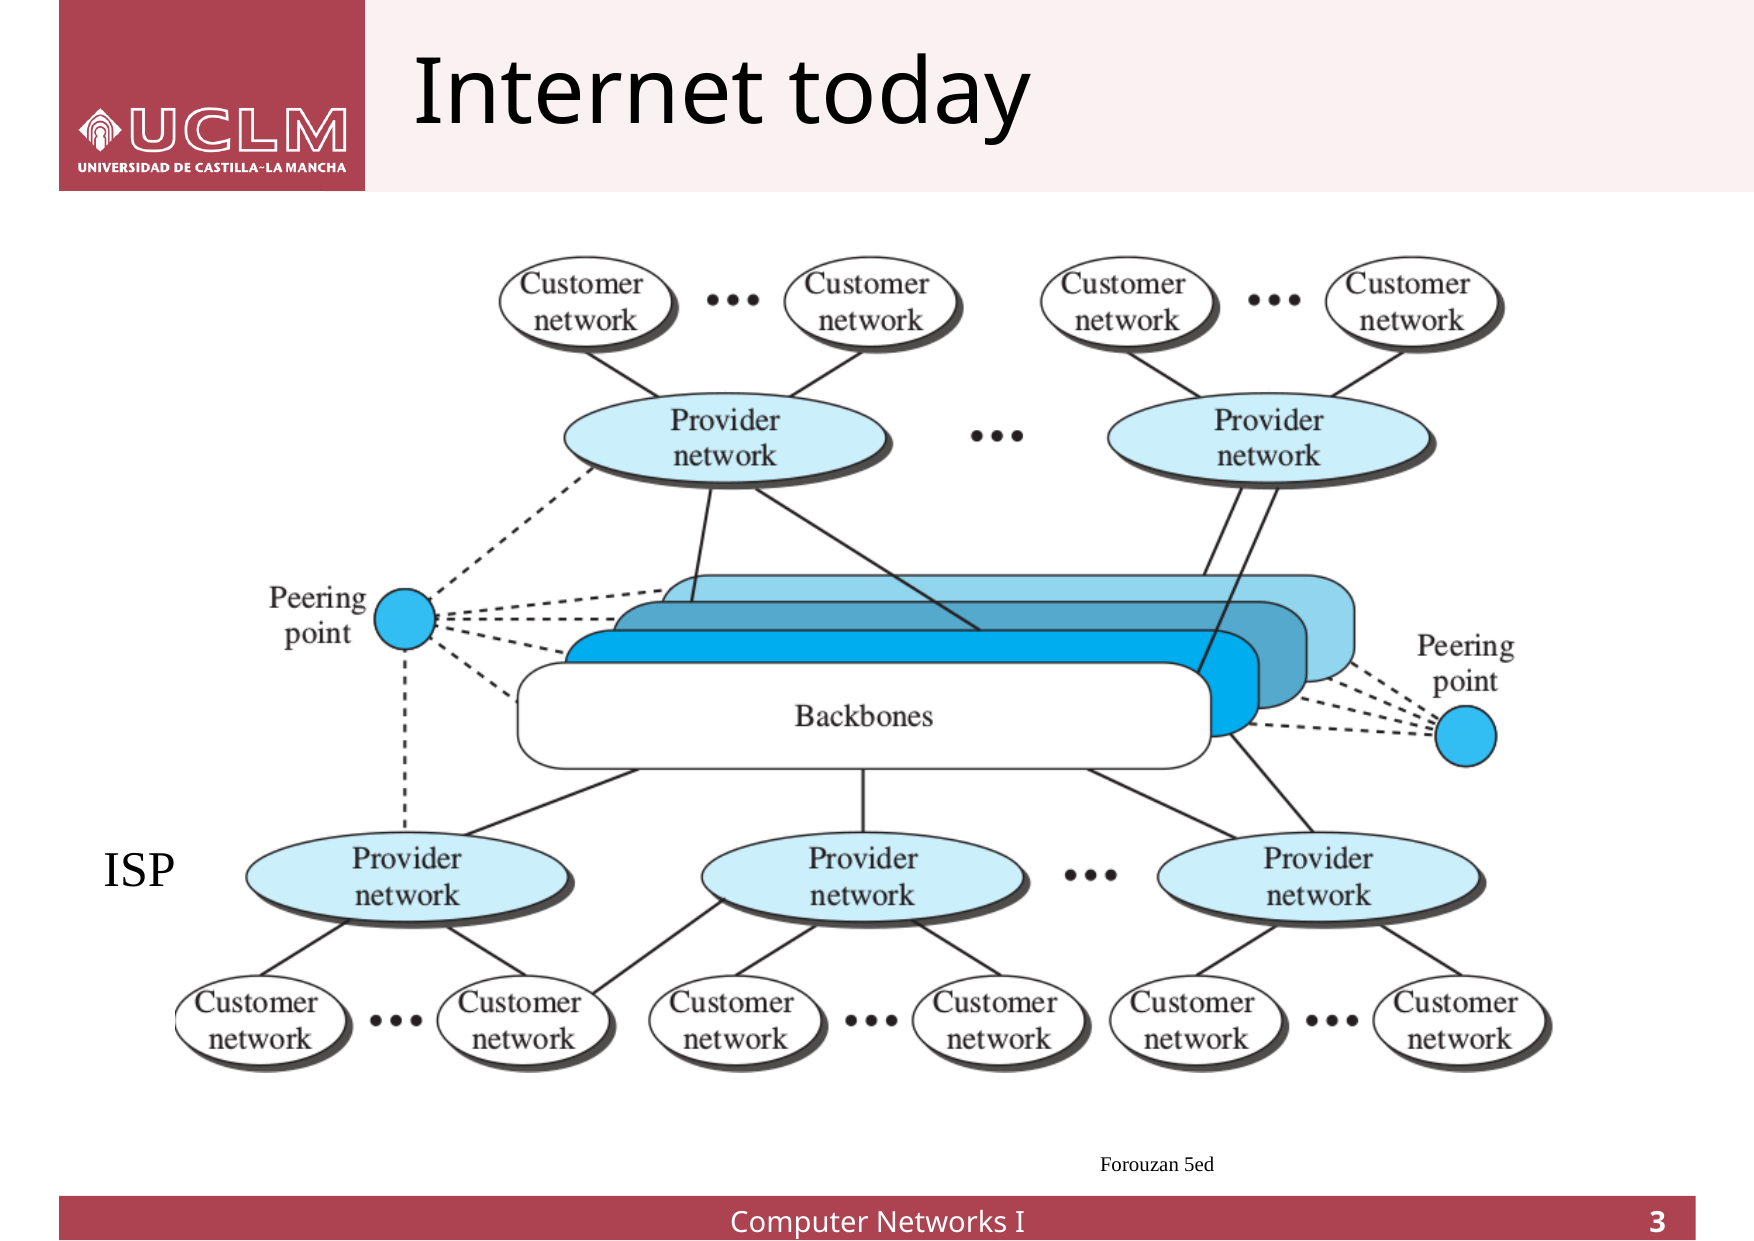

# Internet today
ISP
Forouzan 5ed
Computer Networks I
3